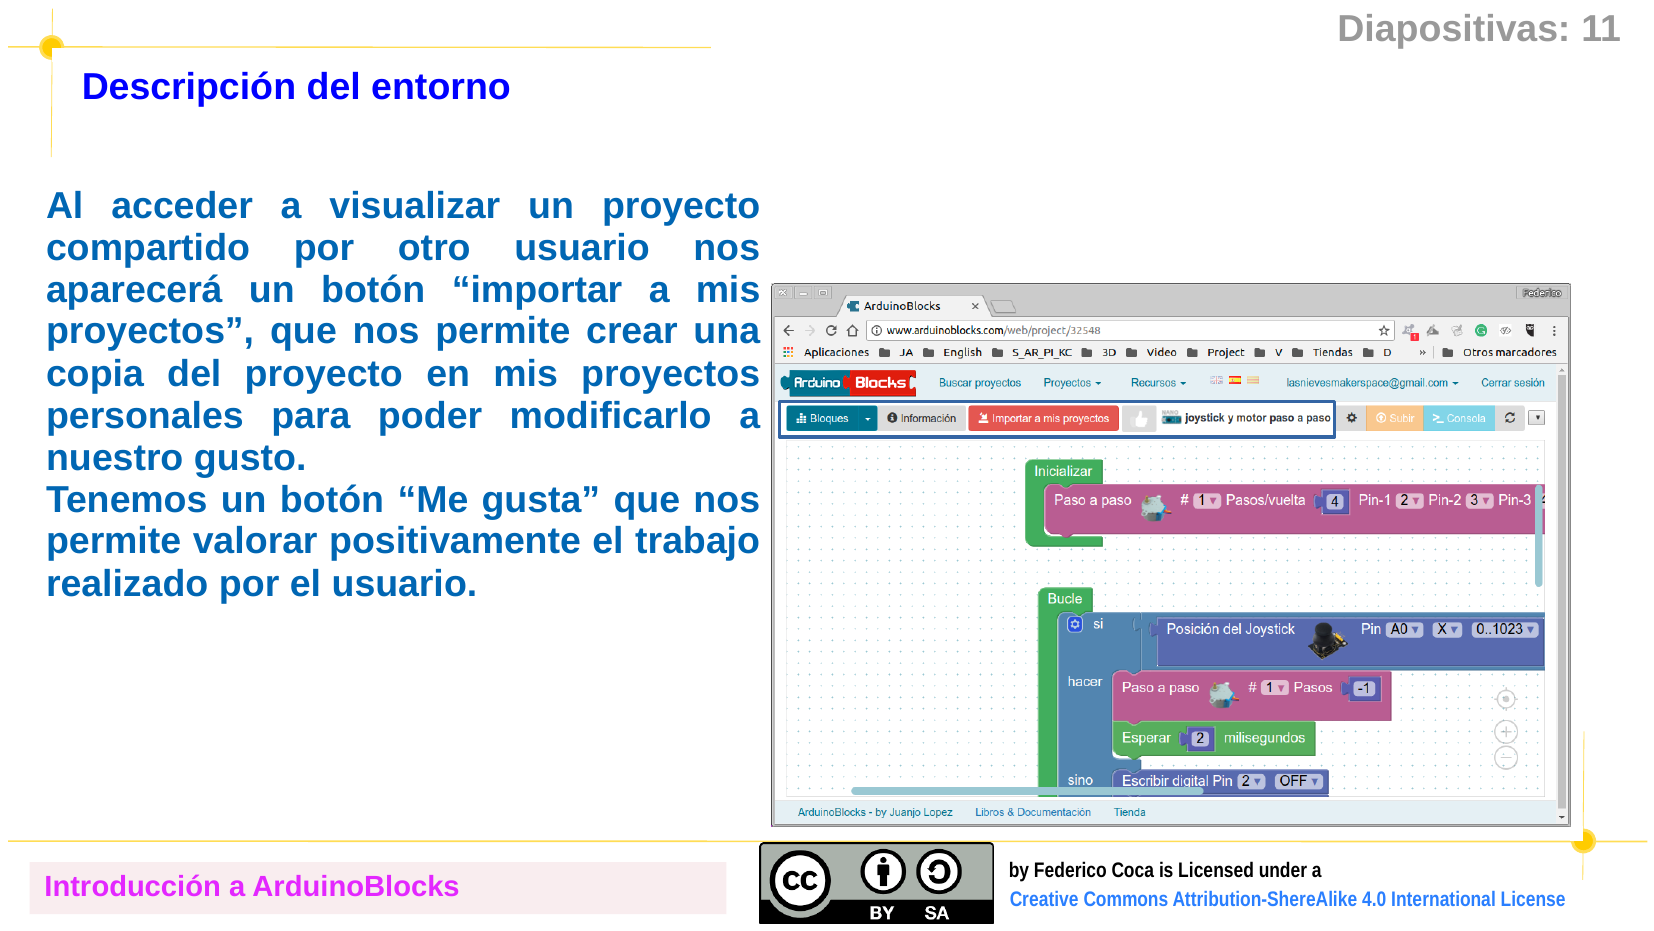

Diapositivas: 11
Descripción del entorno
Al acceder a visualizar un proyecto compartido por otro usuario nos aparecerá un botón “importar a mis proyectos”, que nos permite crear una copia del proyecto en mis proyectos personales para poder modificarlo a nuestro gusto.
Tenemos un botón “Me gusta” que nos permite valorar positivamente el trabajo realizado por el usuario.
Introducción a ArduinoBlocks